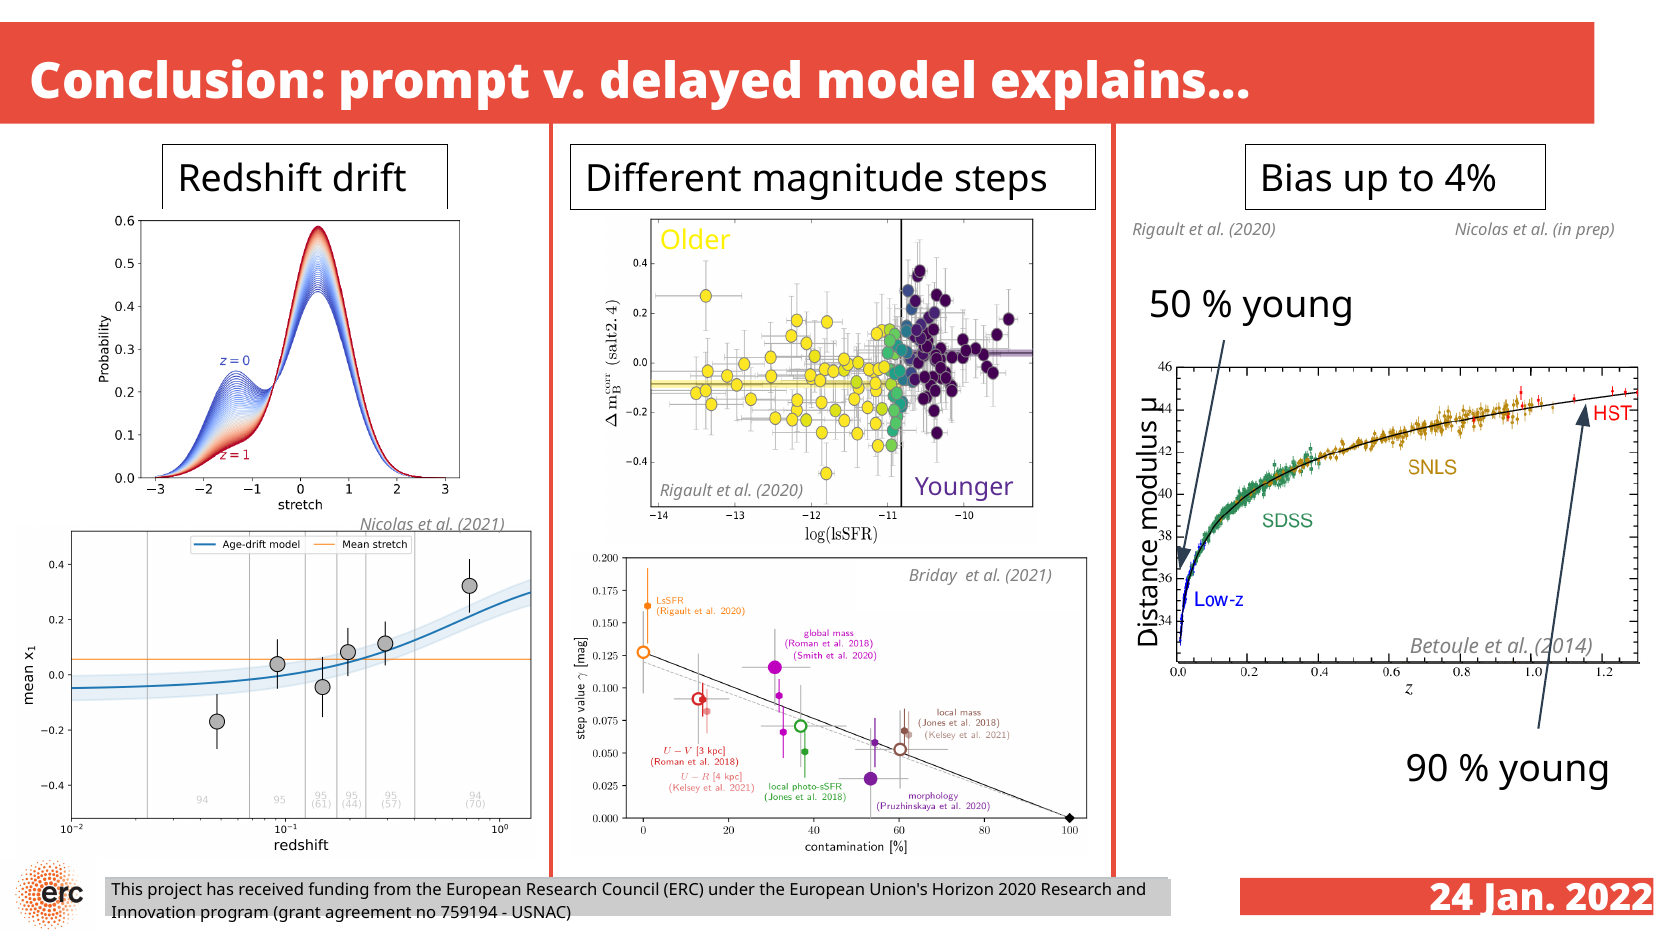

# Conclusion: prompt v. delayed model explains...
Redshift drift
Different magnitude steps
Bias up to 4%
Rigault et al. (2020)
Nicolas et al. (in prep)
Older
50 % young
Betoule et al. (2014)
Distance modulus µ
Younger
Rigault et al. (2020)
Nicolas et al. (2021)
Briday et al. (2021)
90 % young
This project has received funding from the European Research Council (ERC) under the European Union's Horizon 2020 Research and Innovation program (grant agreement no 759194 - USNAC)
16
Rencontres de Moriond -- n.nicolas@ip2i.in2p3.fr
24 Jan. 2022